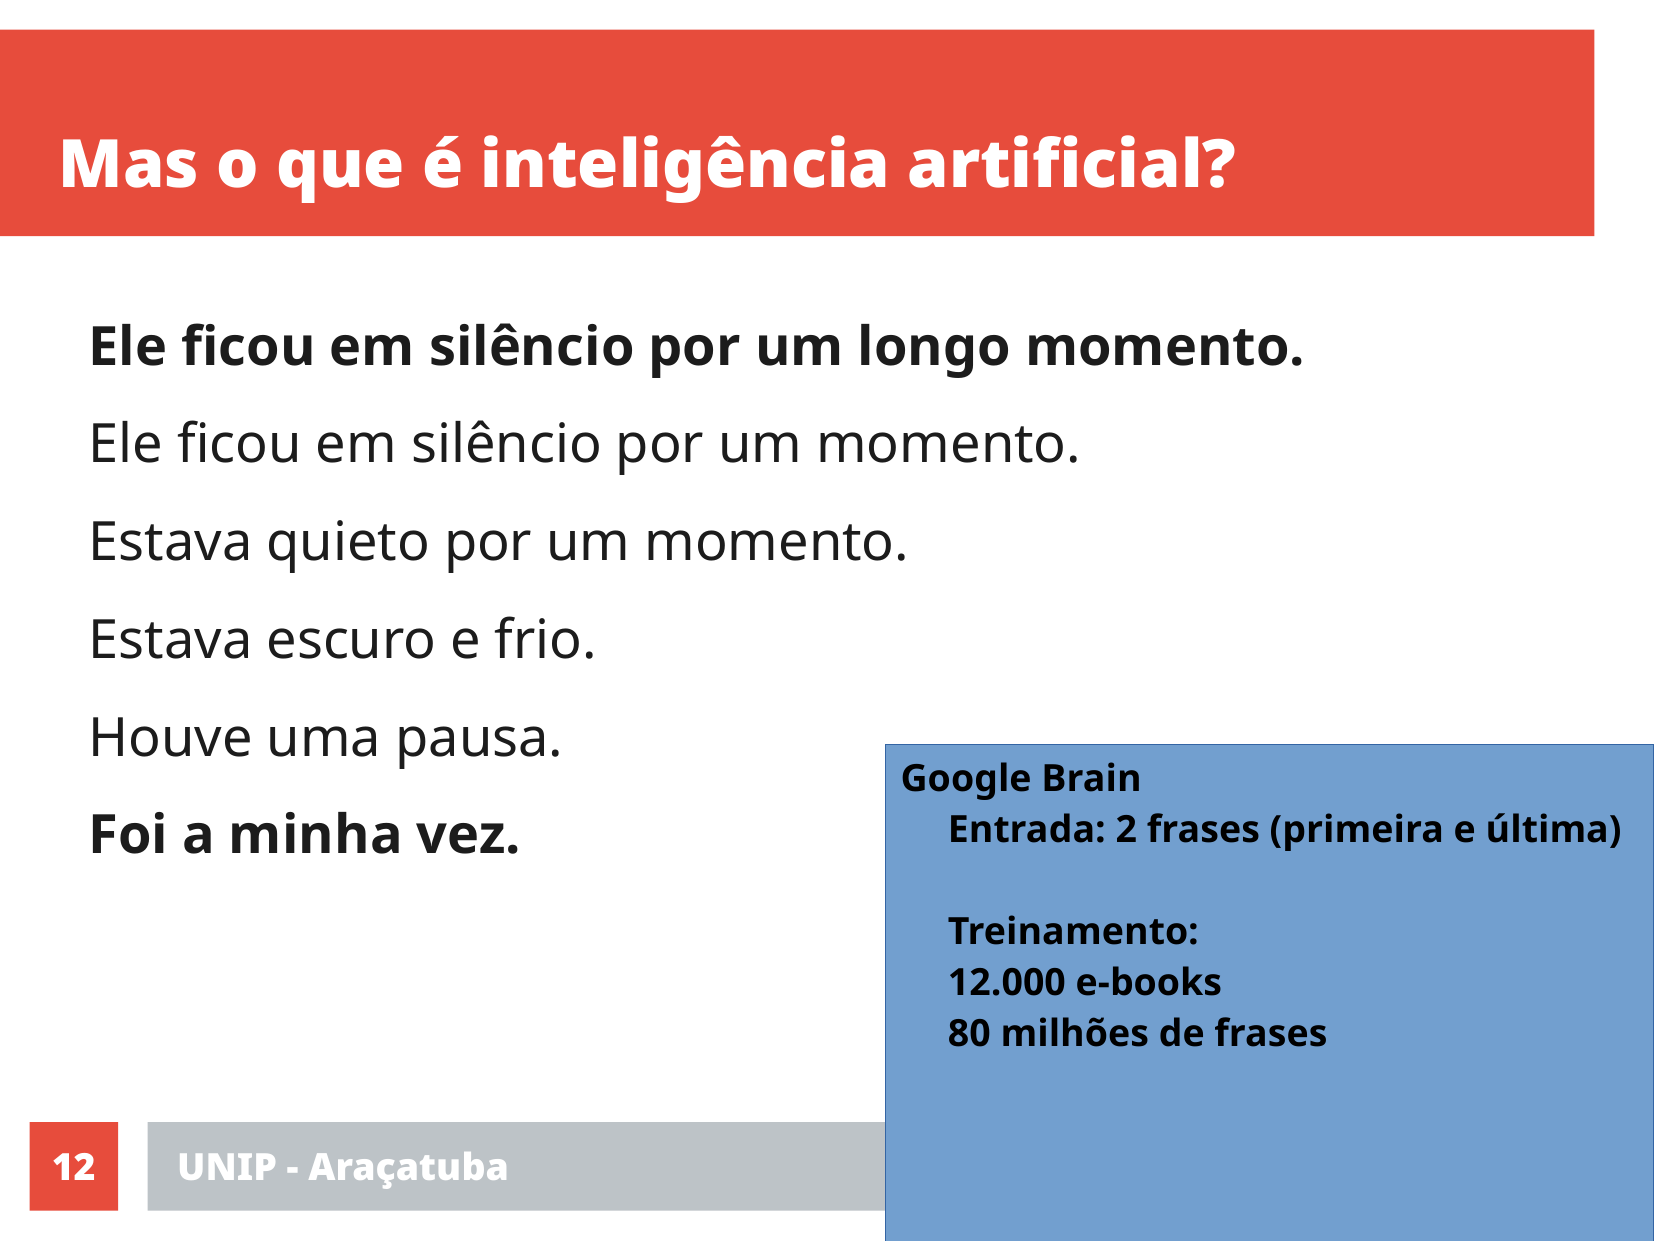

Mas o que é inteligência artificial?
# Ele ficou em silêncio por um longo momento.
Ele ficou em silêncio por um momento.
Estava quieto por um momento.
Estava escuro e frio.
Houve uma pausa.
Foi a minha vez.
Google Brain
Entrada: 2 frases (primeira e última)
Treinamento:
12.000 e-books
80 milhões de frases
12
UNIP - Araçatuba